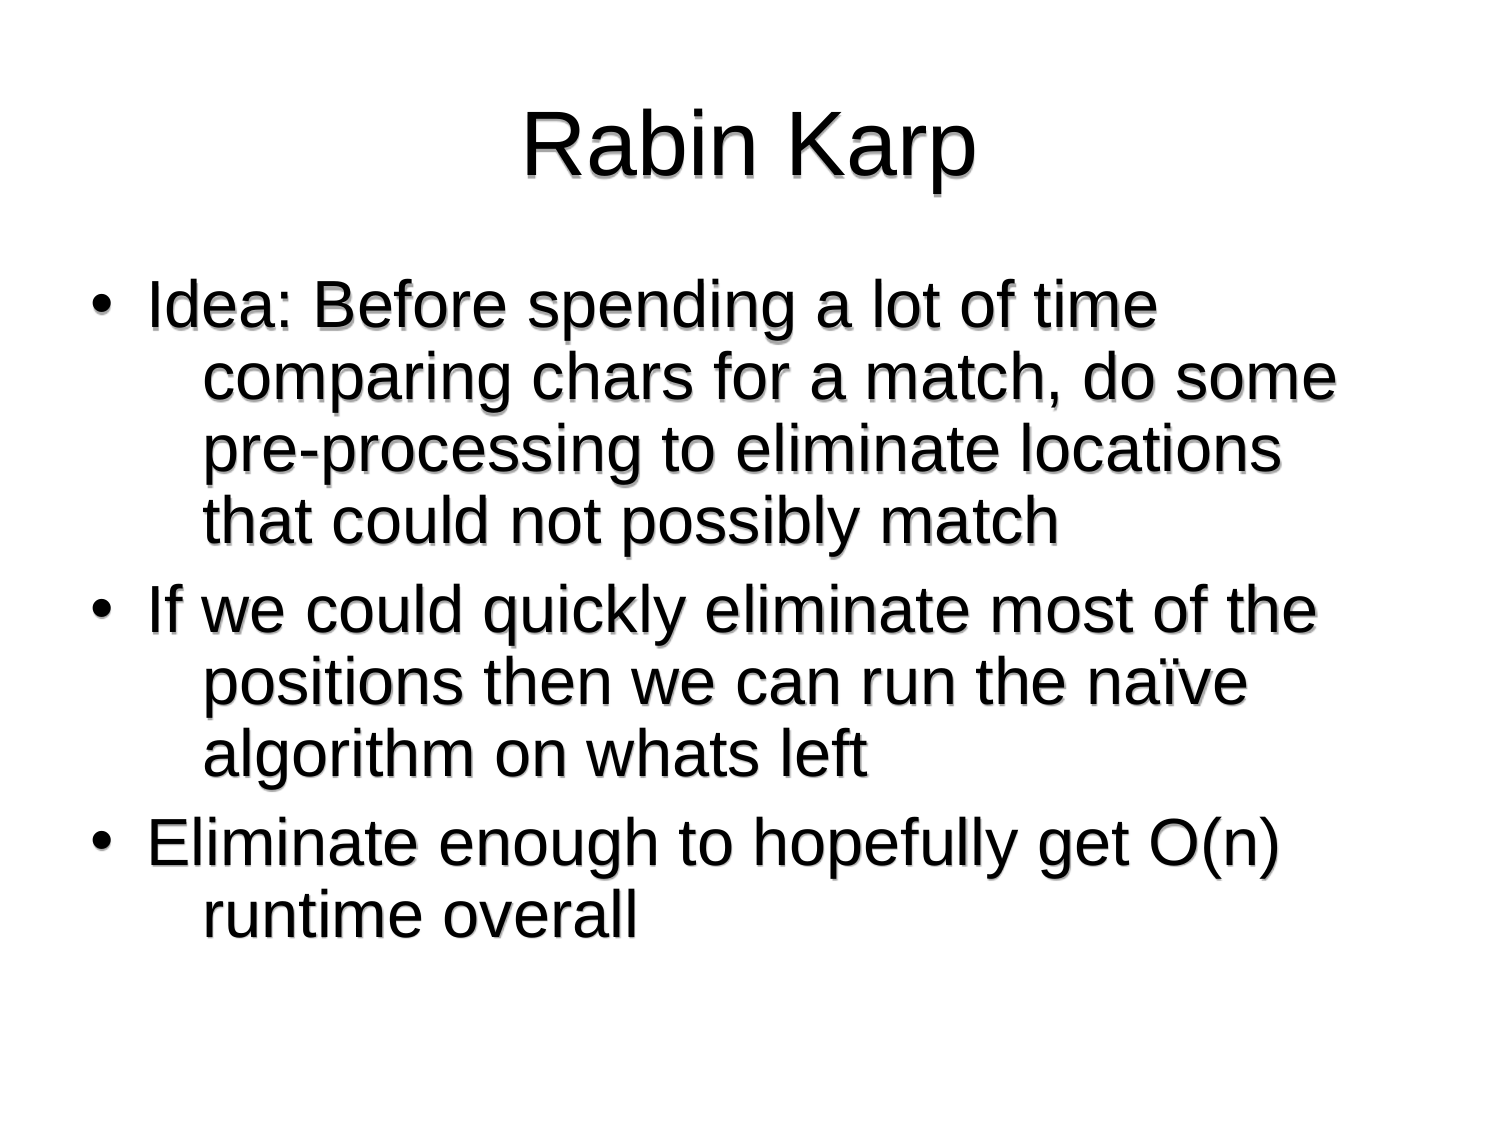

# Rabin Karp
Idea: Before spending a lot of time comparing chars for a match, do some pre-processing to eliminate locations that could not possibly match
If we could quickly eliminate most of the positions then we can run the naïve algorithm on whats left
Eliminate enough to hopefully get O(n) runtime overall